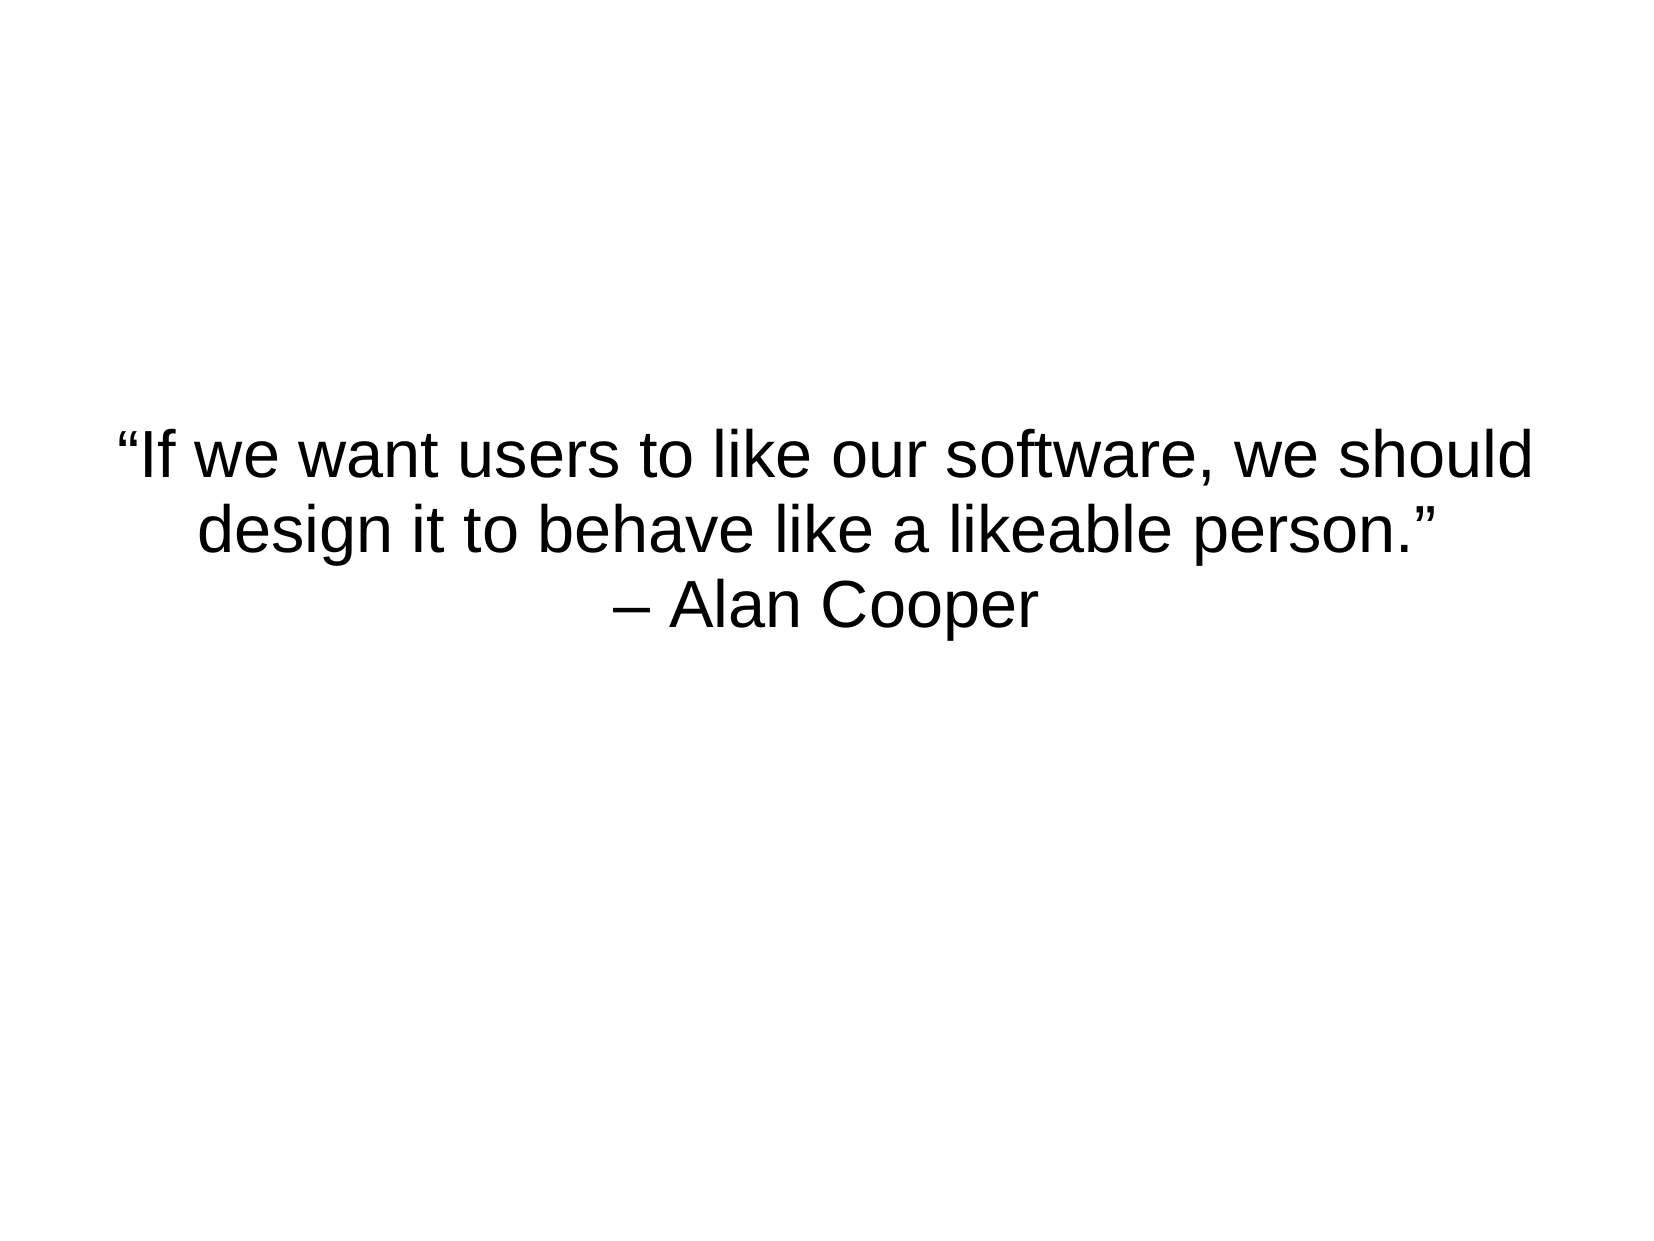

# “If we want users to like our software, we should design it to behave like a likeable person.”
– Alan Cooper